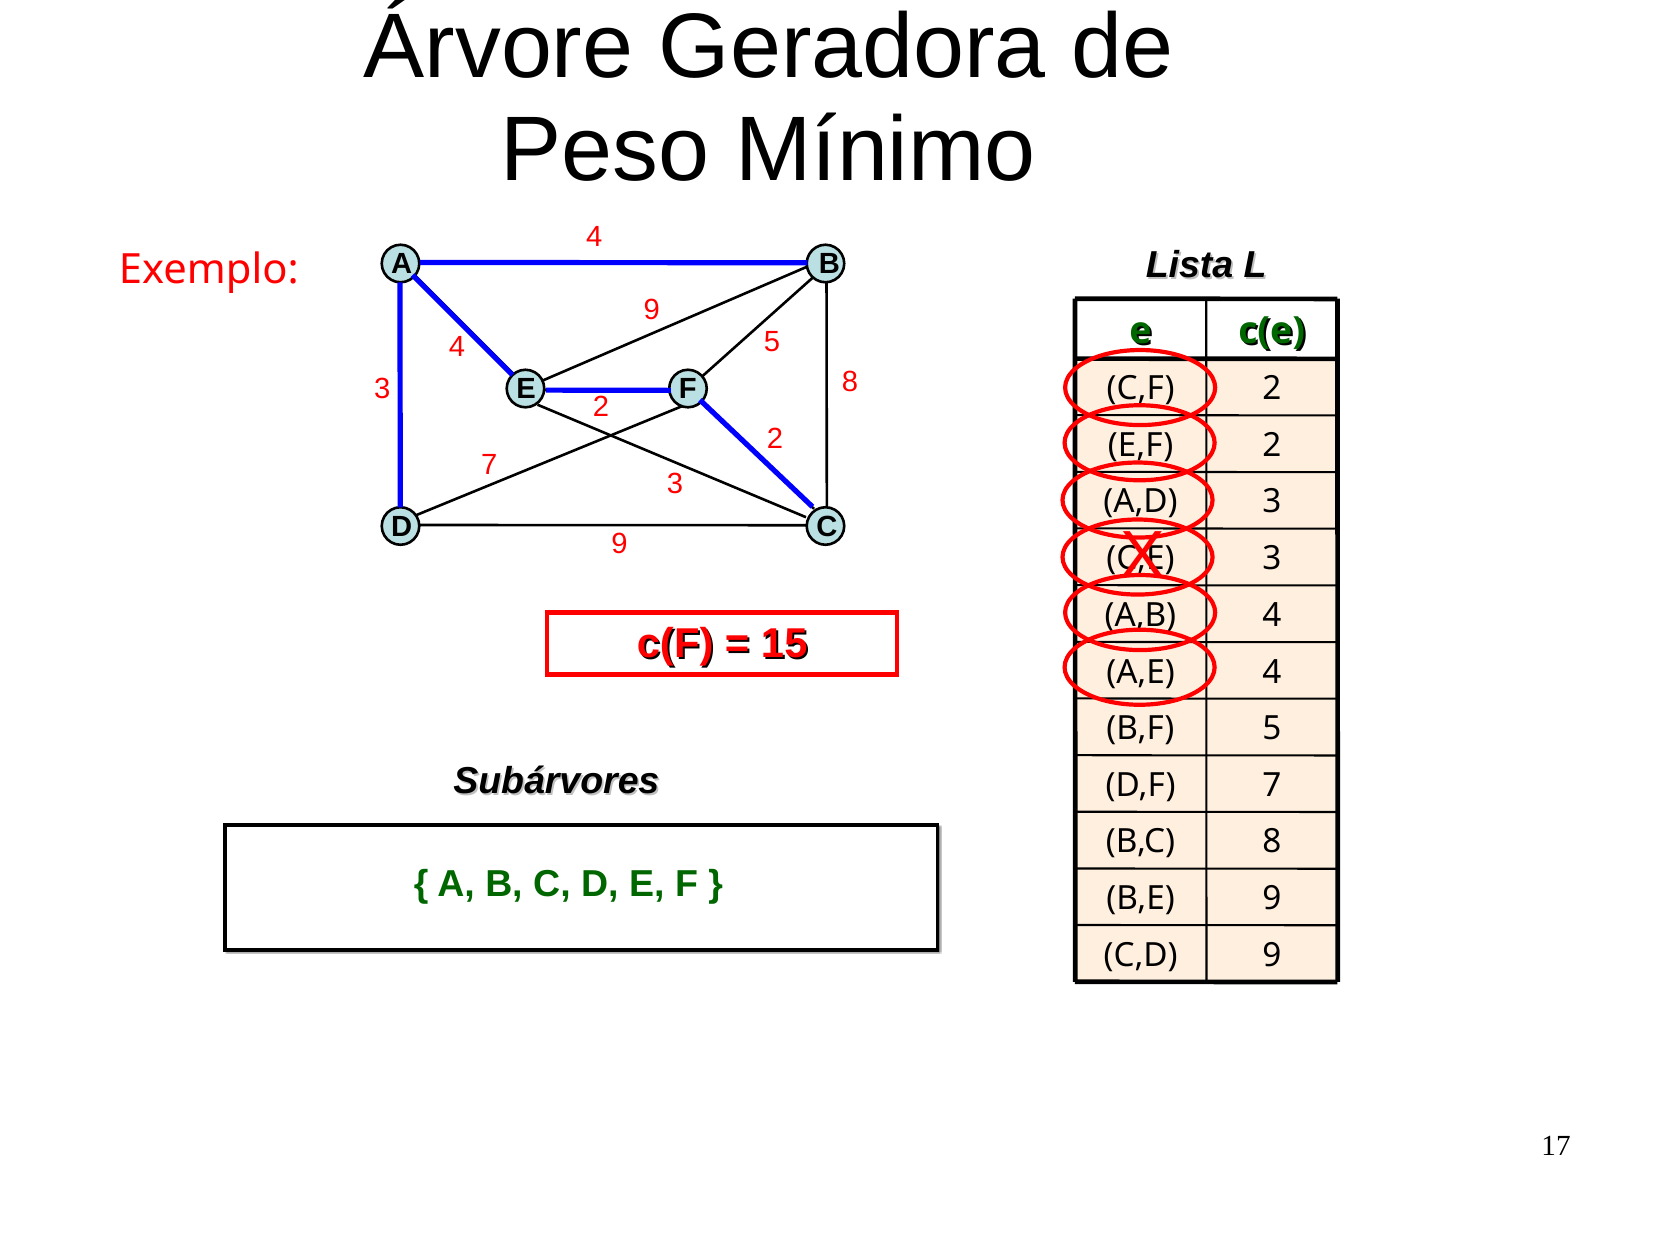

# Árvore Geradora de Peso Mínimo
4
	Exemplo:
Lista L
A
B
9
e
c(e)‏
(C,F)‏
2
(E,F)‏
2
(A,D)‏
3
(C,E)‏
3
(A,B)‏
4
(A,E)‏
4
(B,F)‏
5
(D,F)‏
7
(B,C)‏
8
(B,E)‏
9
(C,D)‏
9
5
4
8
3
E
F
2
2
7
3
D
C
X
9
c(F) = 2
c(F) = 4
c(F) = 7
c(F) = 11
c(F) = 15
Subárvores
{ A }
{ B }
{ C }
{ D }
{ E }
{ F }
{ A }
{ B }
{ C, F }
{ D }
{ E }
{ A }
{ B }
{ C, E, F }
{ D }
{ A, D }
{ B }
{ C, E, F }
{ A, B, D }
{ C, E, F }
{ A, B, C, D, E, F }
17